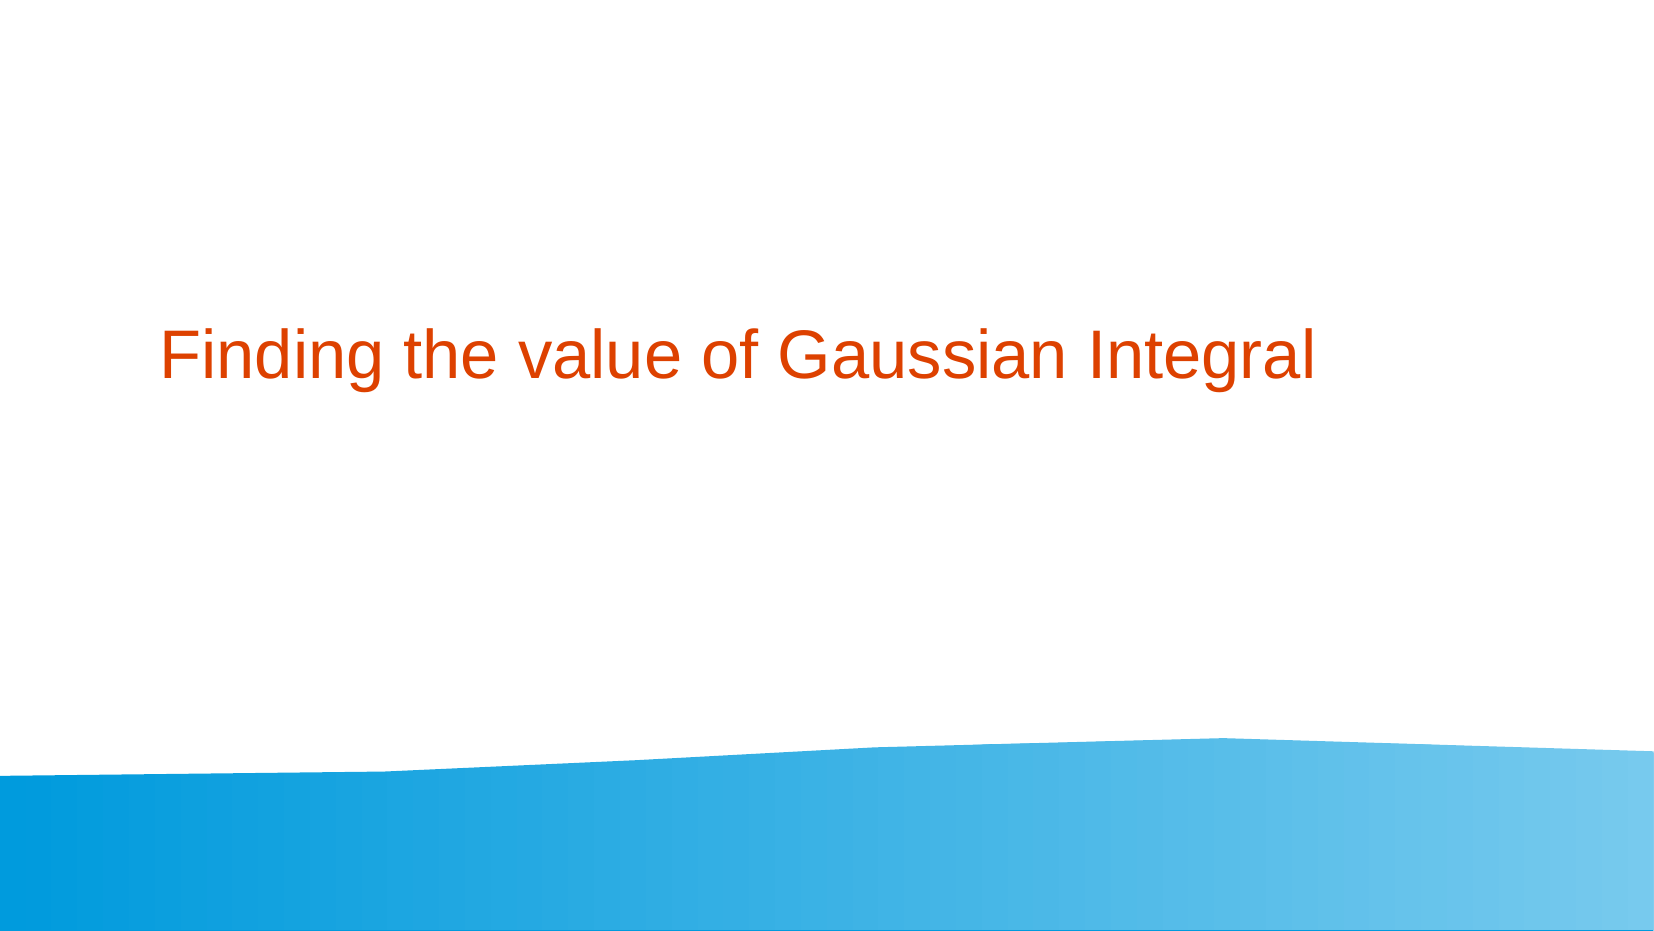

# Finding the value of Gaussian Integral